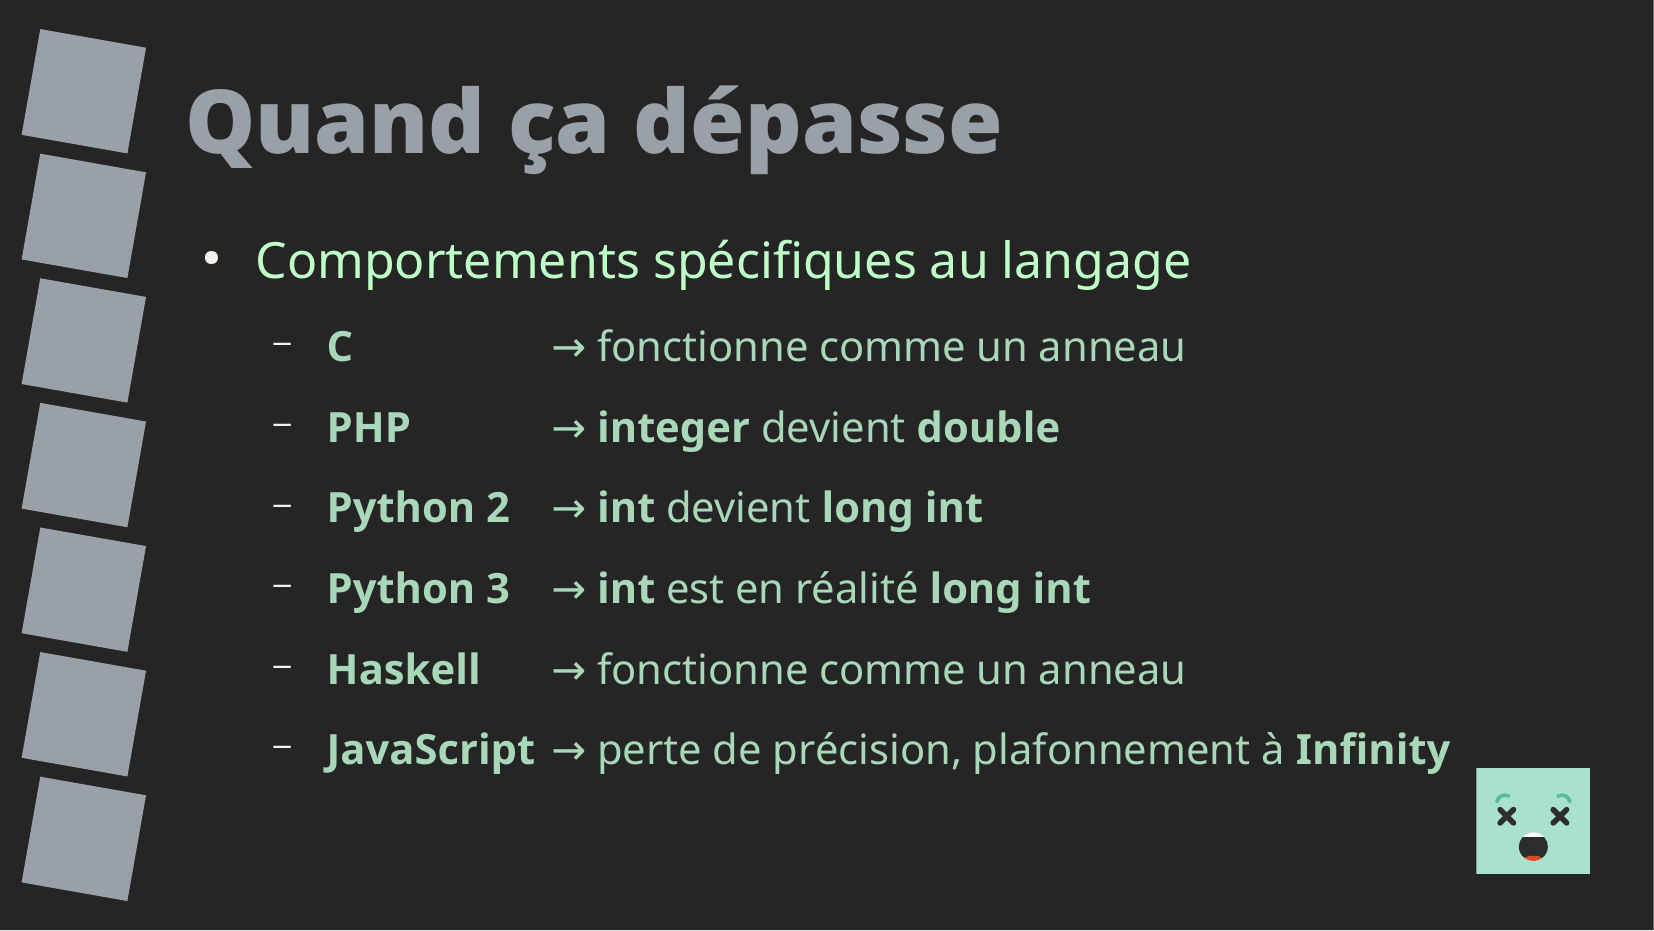

# Quand ça dépasse
Comportements spécifiques au langage
C 	→ fonctionne comme un anneau
PHP 	→ integer devient double
Python 2 	→ int devient long int
Python 3 	→ int est en réalité long int
Haskell 	→ fonctionne comme un anneau
JavaScript 	→ perte de précision, plafonnement à Infinity